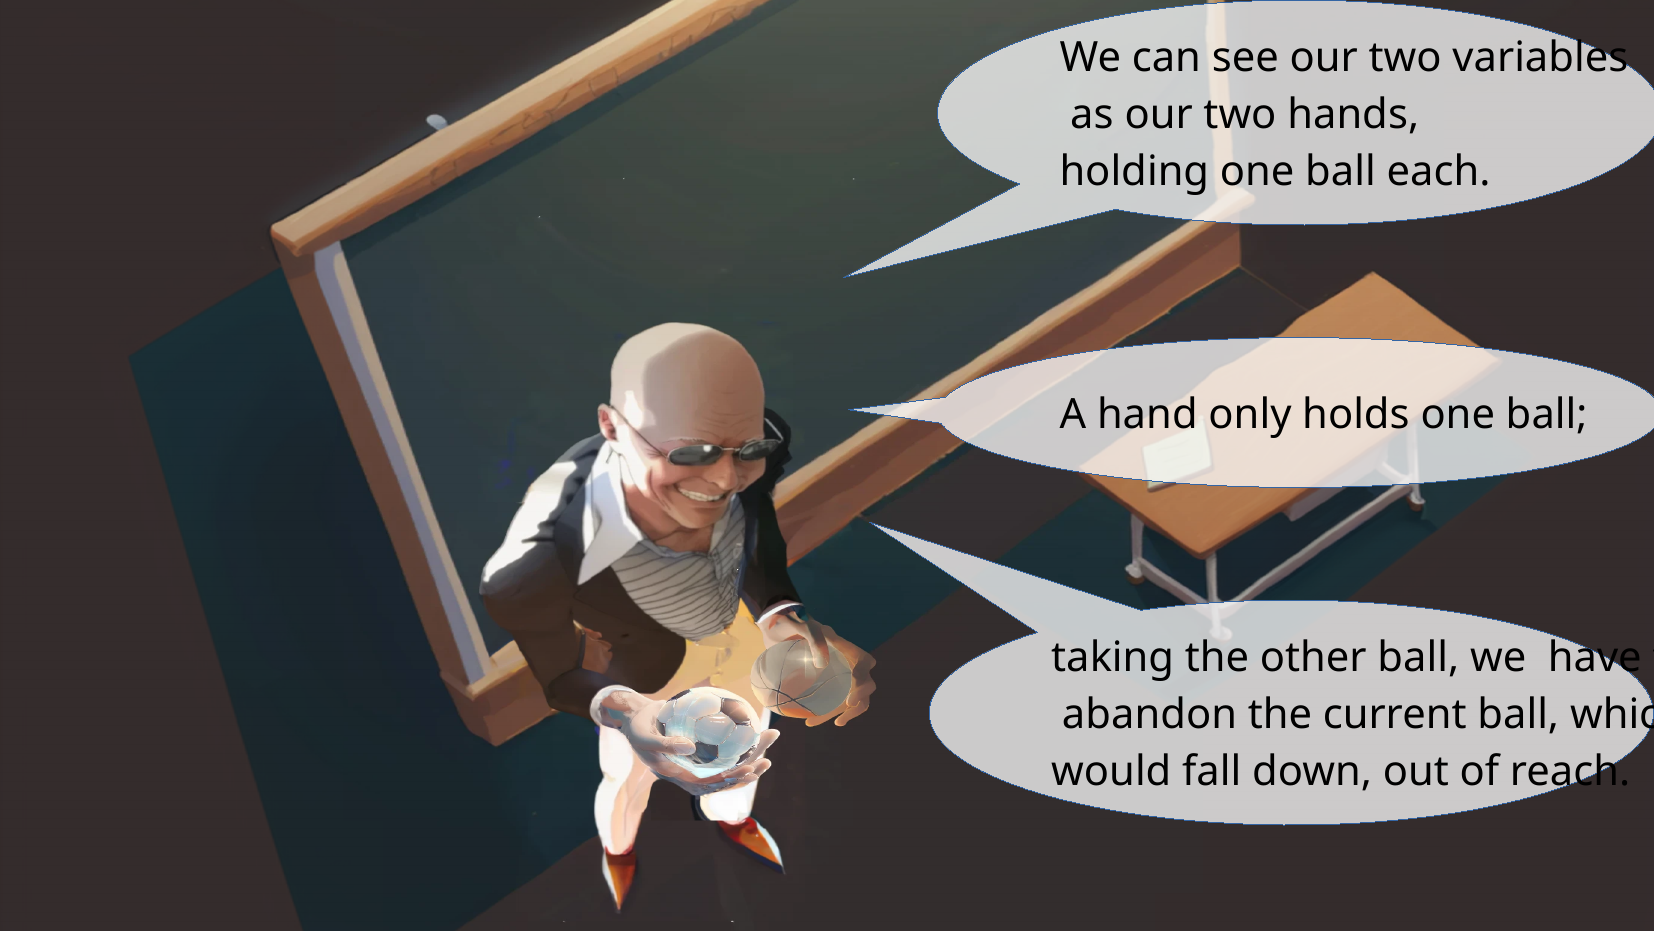

We can see our two variables
 as our two hands,
holding one ball each.
A hand only holds one ball;
taking the other ball, we have to
 abandon the current ball, which
would fall down, out of reach.